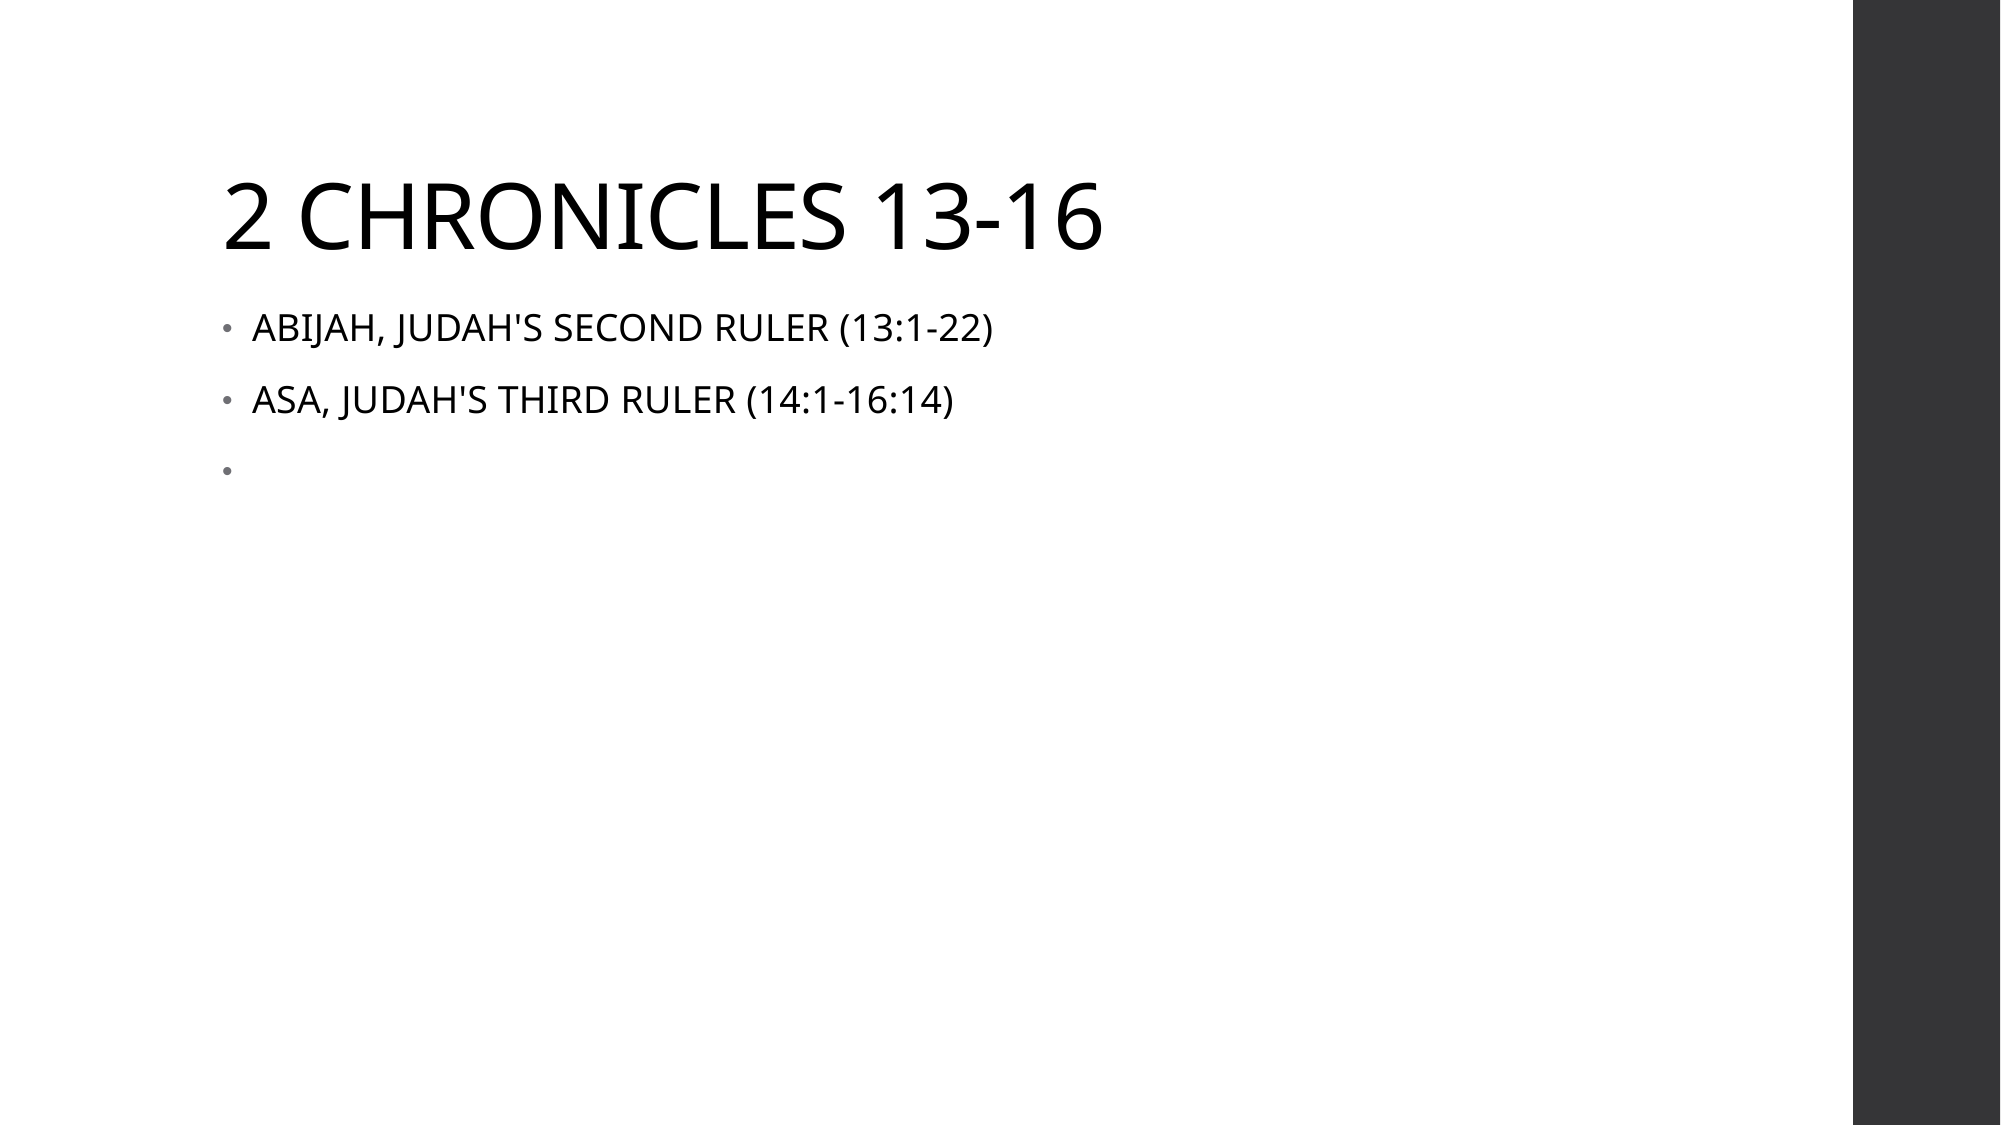

# 2 CHRONICLES 13-16
ABIJAH, JUDAH'S SECOND RULER (13:1-22)
ASA, JUDAH'S THIRD RULER (14:1-16:14)